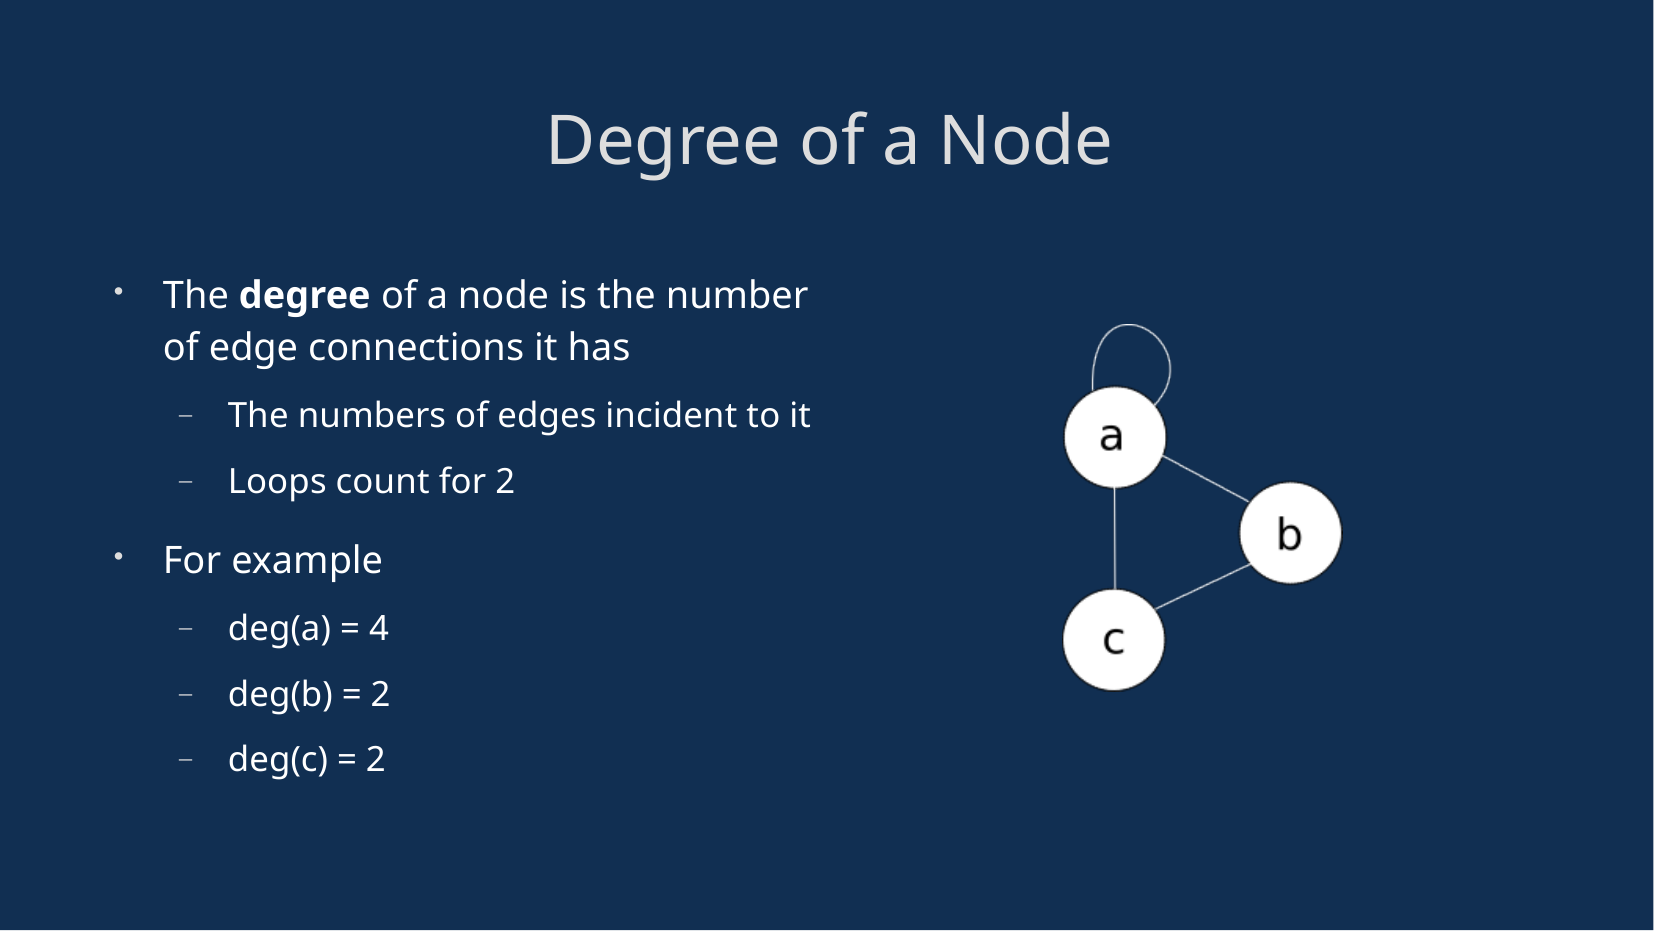

# Degree of a Node
The degree of a node is the number of edge connections it has
The numbers of edges incident to it
Loops count for 2
For example
deg(a) = 4
deg(b) = 2
deg(c) = 2